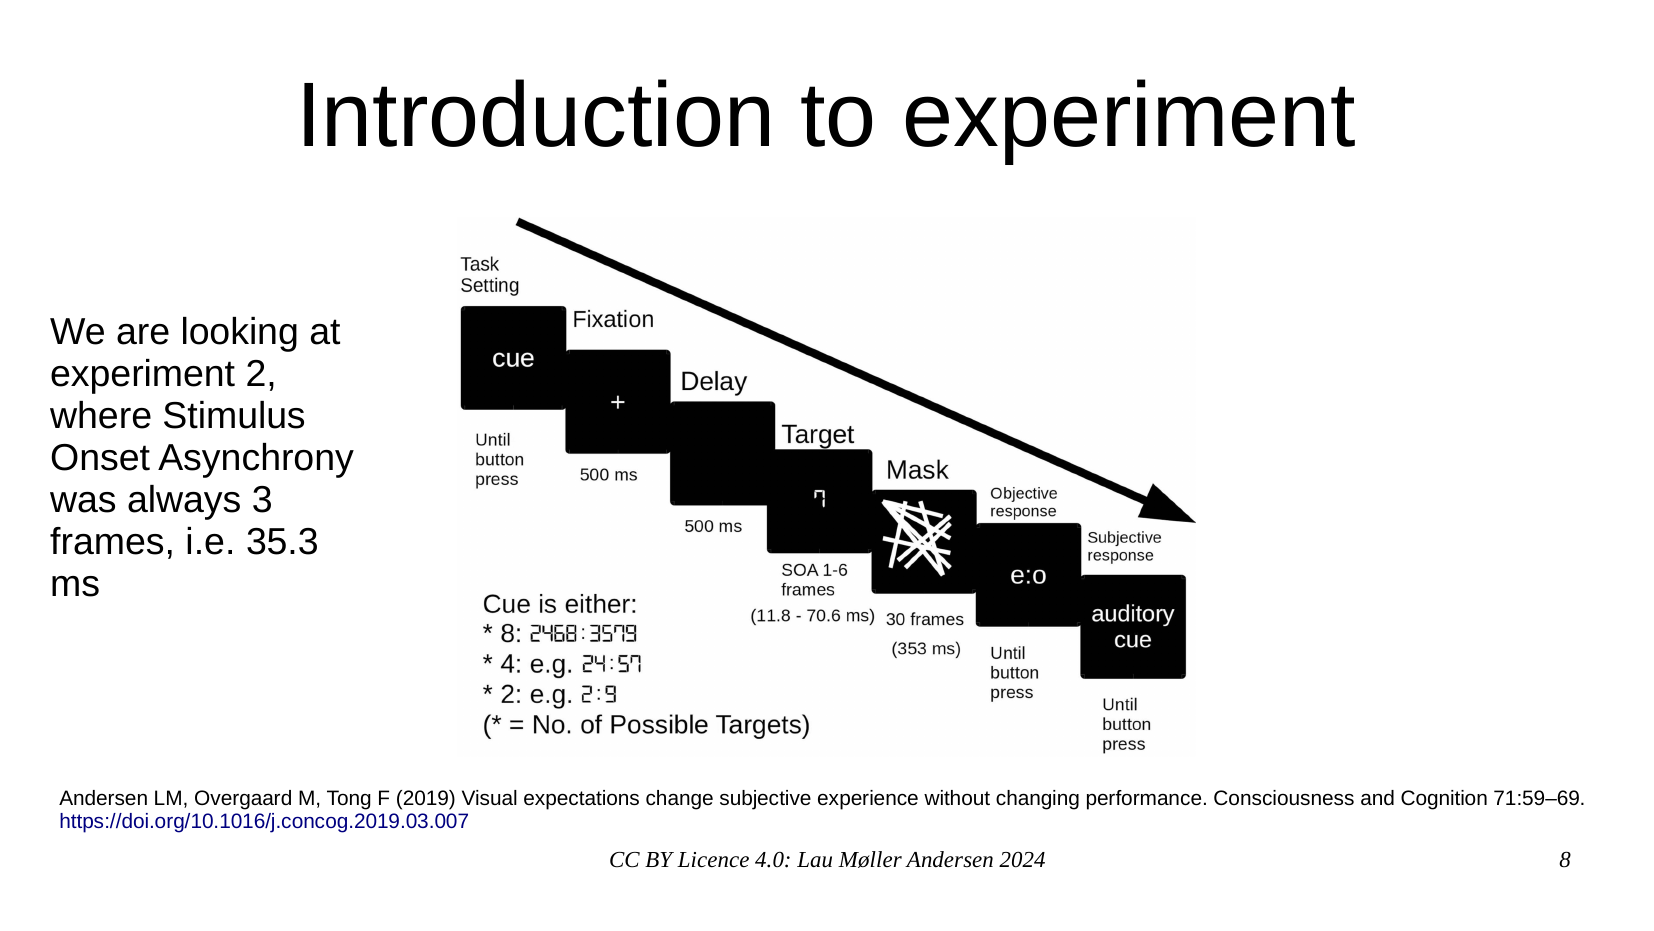

# Introduction to experiment
We are looking at experiment 2,
where Stimulus Onset Asynchrony was always 3 frames, i.e. 35.3 ms
Andersen LM, Overgaard M, Tong F (2019) Visual expectations change subjective experience without changing performance. Consciousness and Cognition 71:59–69. https://doi.org/10.1016/j.concog.2019.03.007
CC BY Licence 4.0: Lau Møller Andersen 2024
8